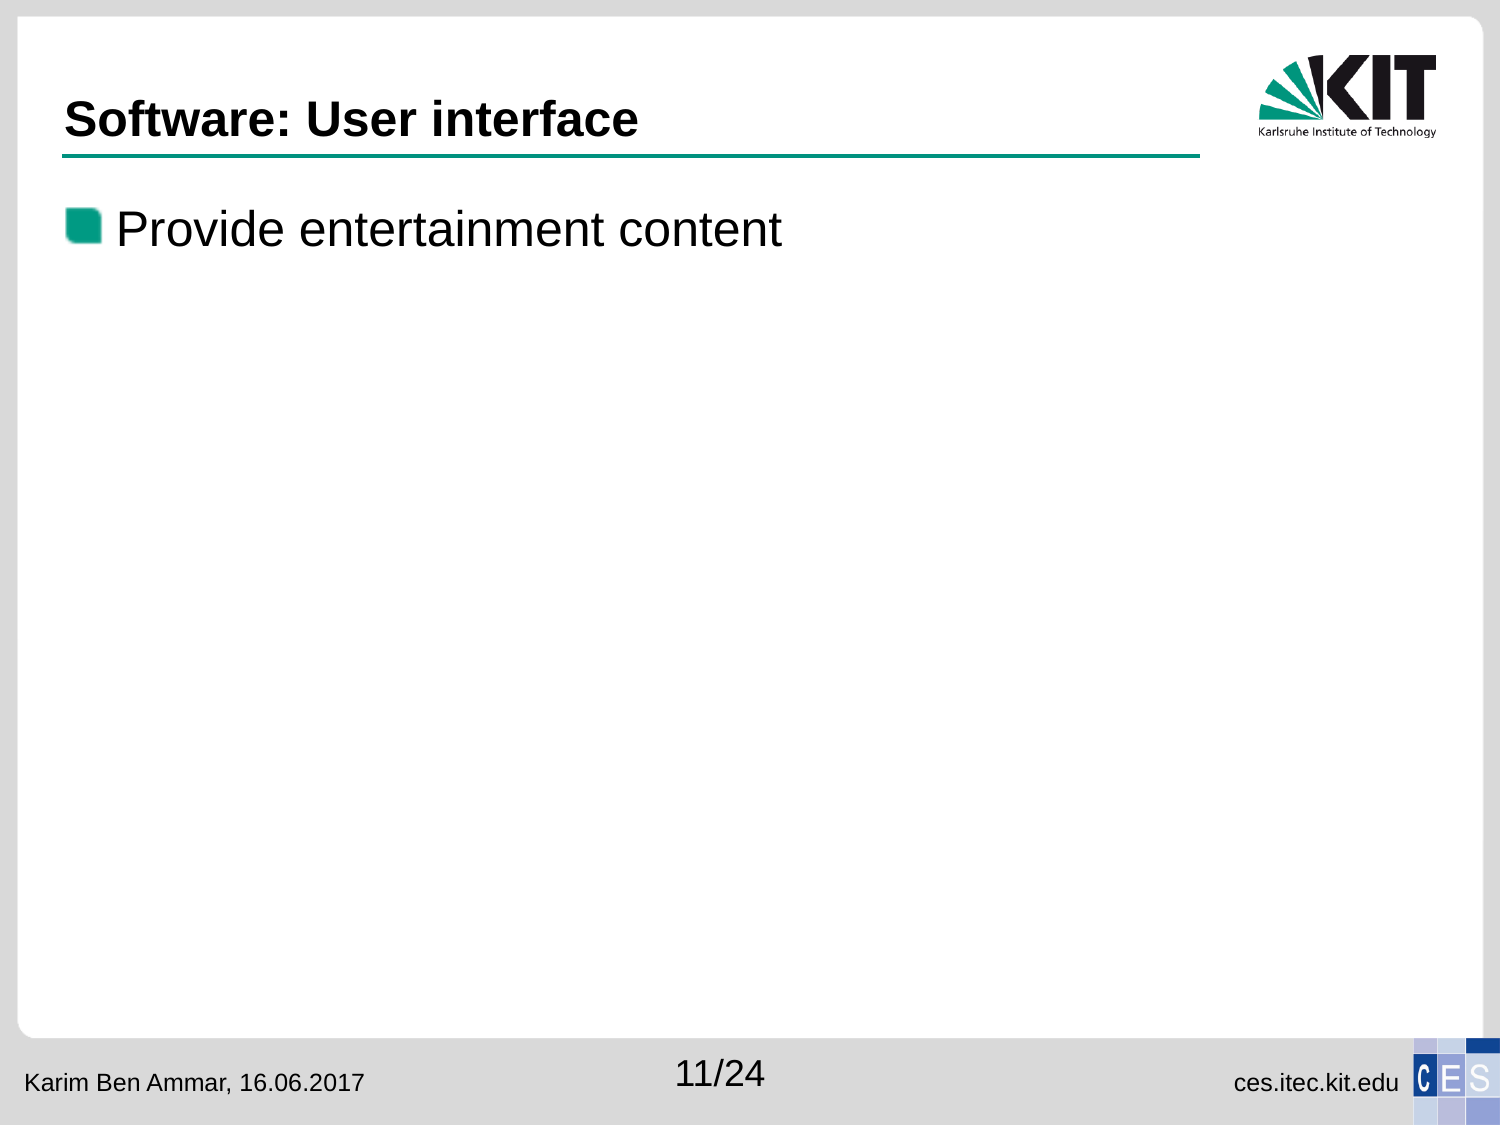

# Software: User interface
Provide entertainment content
11/24